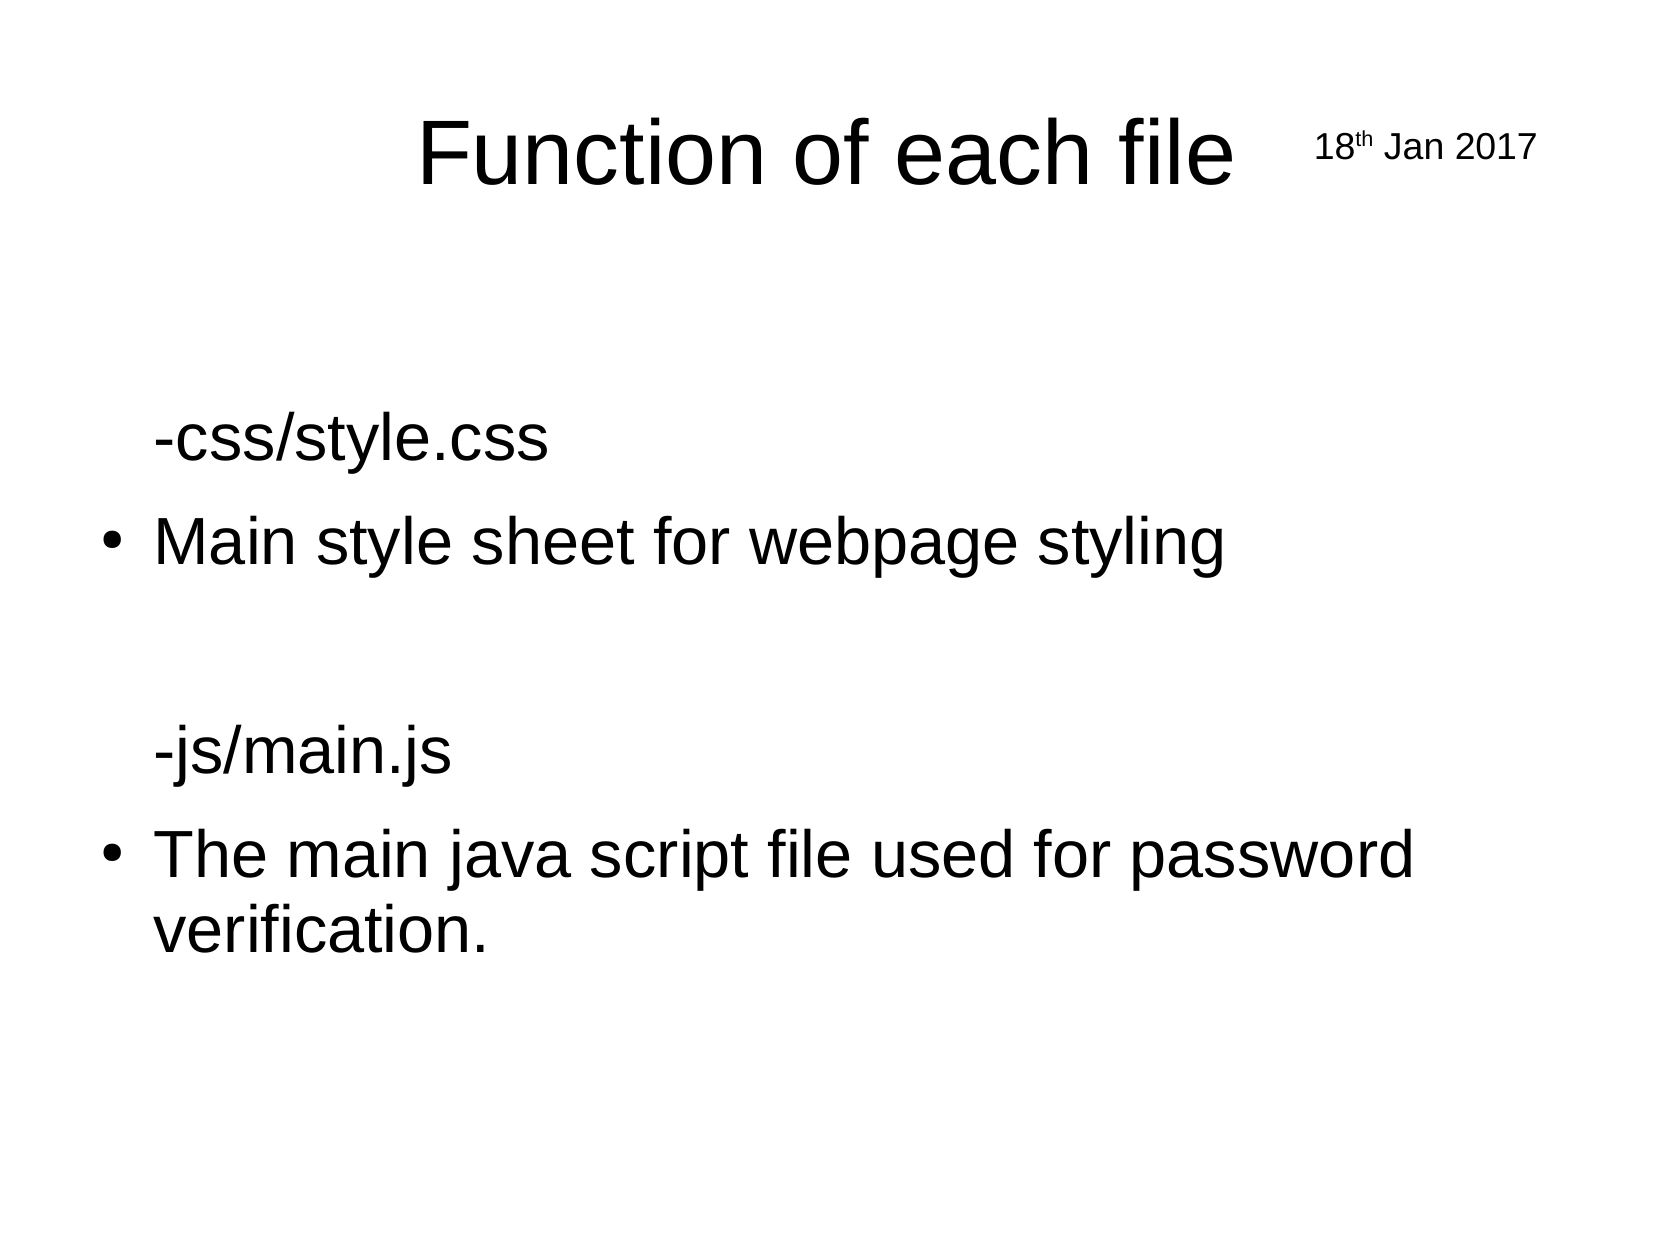

# Function of each file
18th Jan 2017
-css/style.css
Main style sheet for webpage styling
-js/main.js
The main java script file used for password verification.